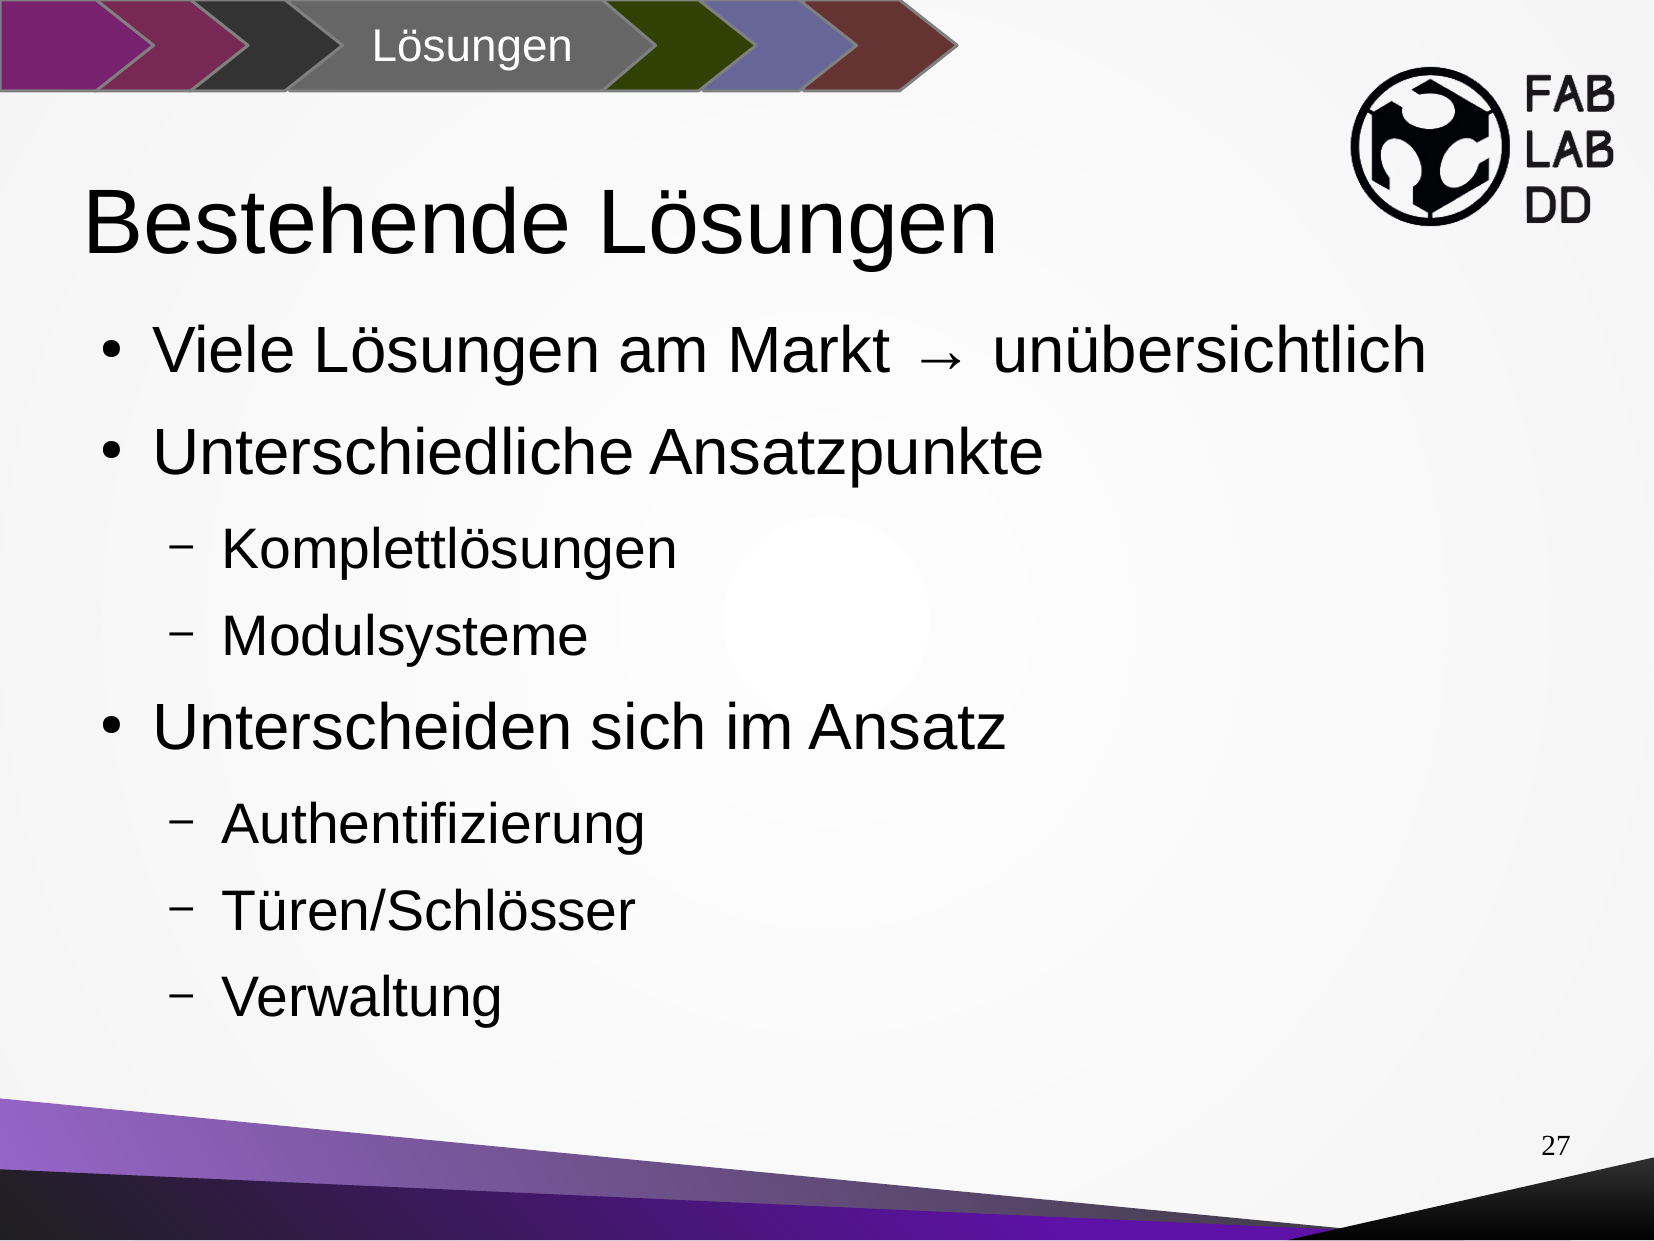

Lösungen
# Bestehende Lösungen
Viele Lösungen am Markt → unübersichtlich
Unterschiedliche Ansatzpunkte
Komplettlösungen
Modulsysteme
Unterscheiden sich im Ansatz
Authentifizierung
Türen/Schlösser
Verwaltung